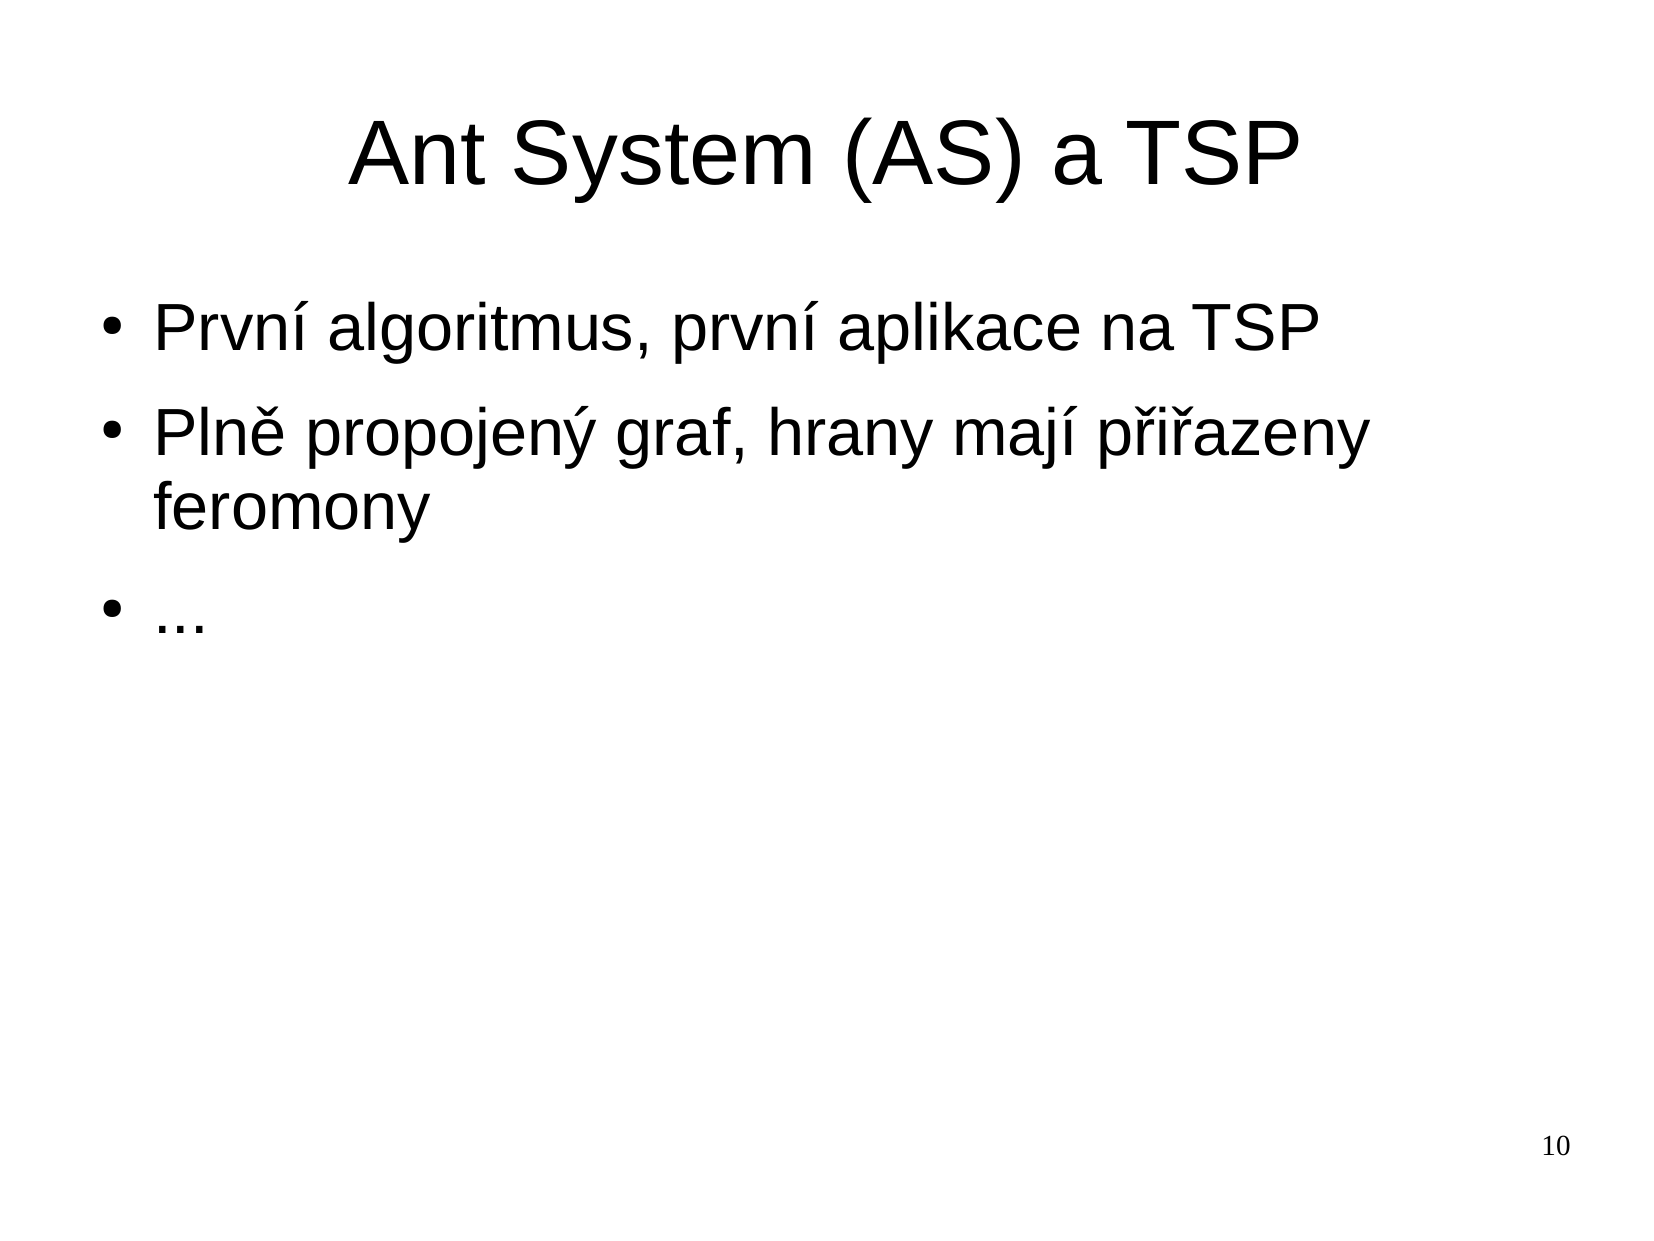

# Ant System (AS) a TSP
První algoritmus, první aplikace na TSP
Plně propojený graf, hrany mají přiřazeny feromony
...
10